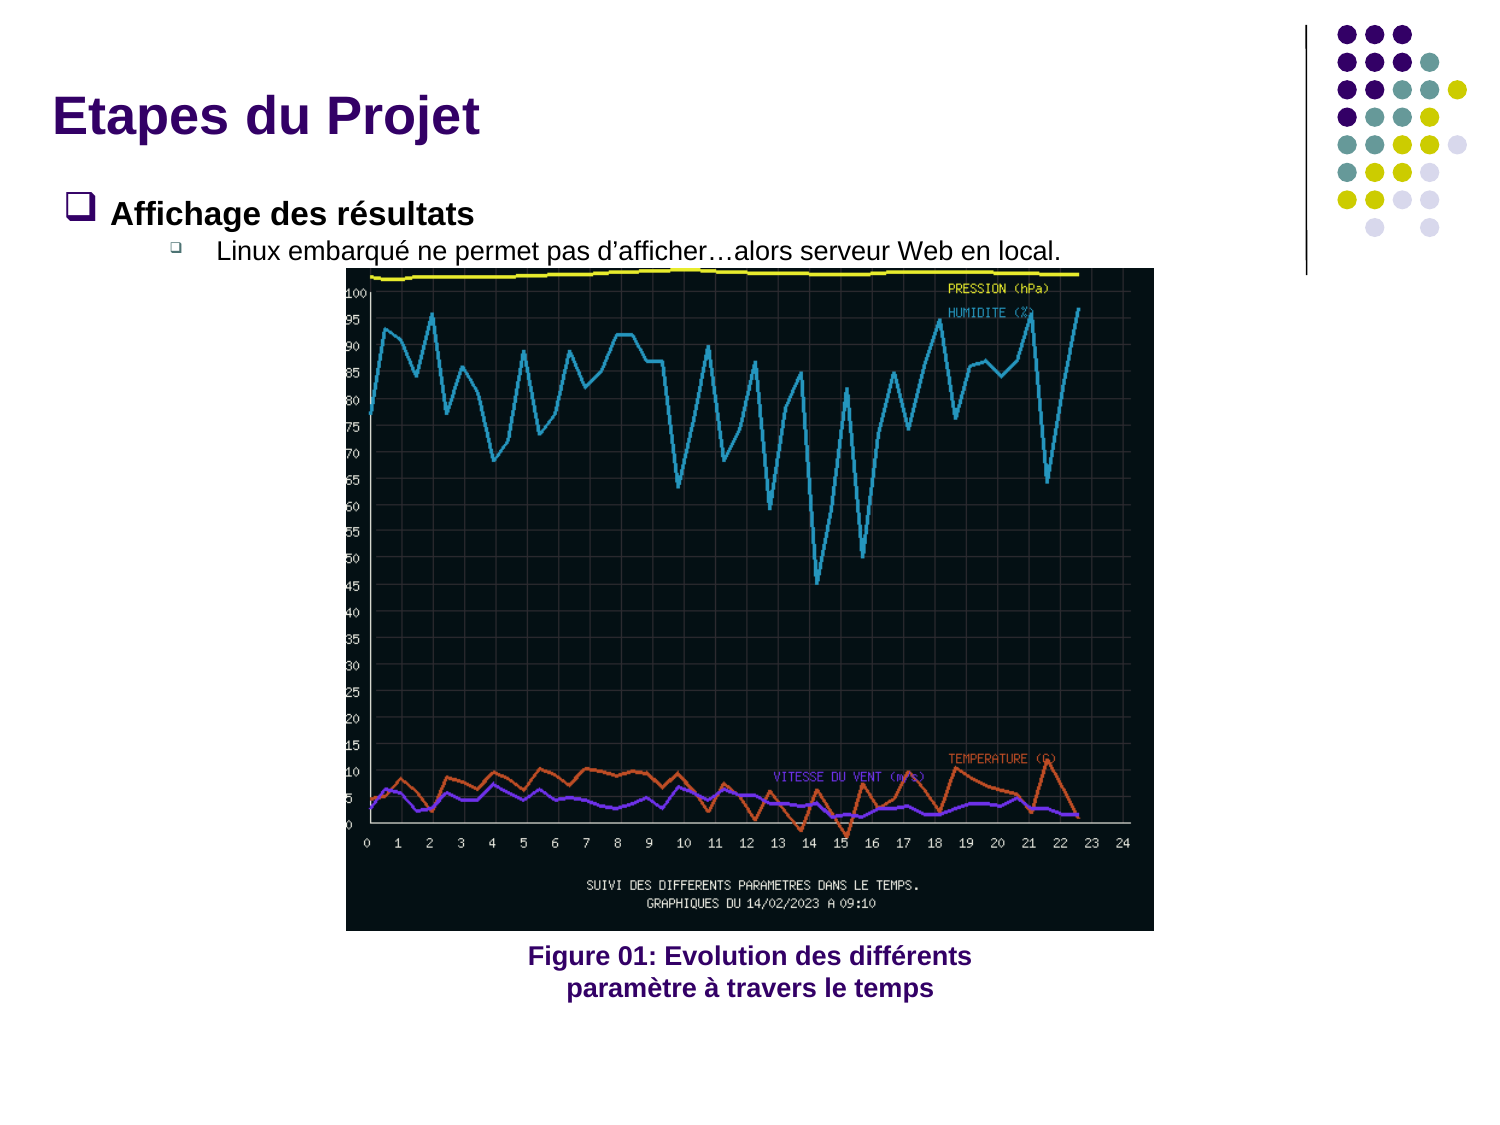

Etapes du Projet
Affichage des résultats
Linux embarqué ne permet pas d’afficher…alors serveur Web en local.
Figure 01: Evolution des différents paramètre à travers le temps